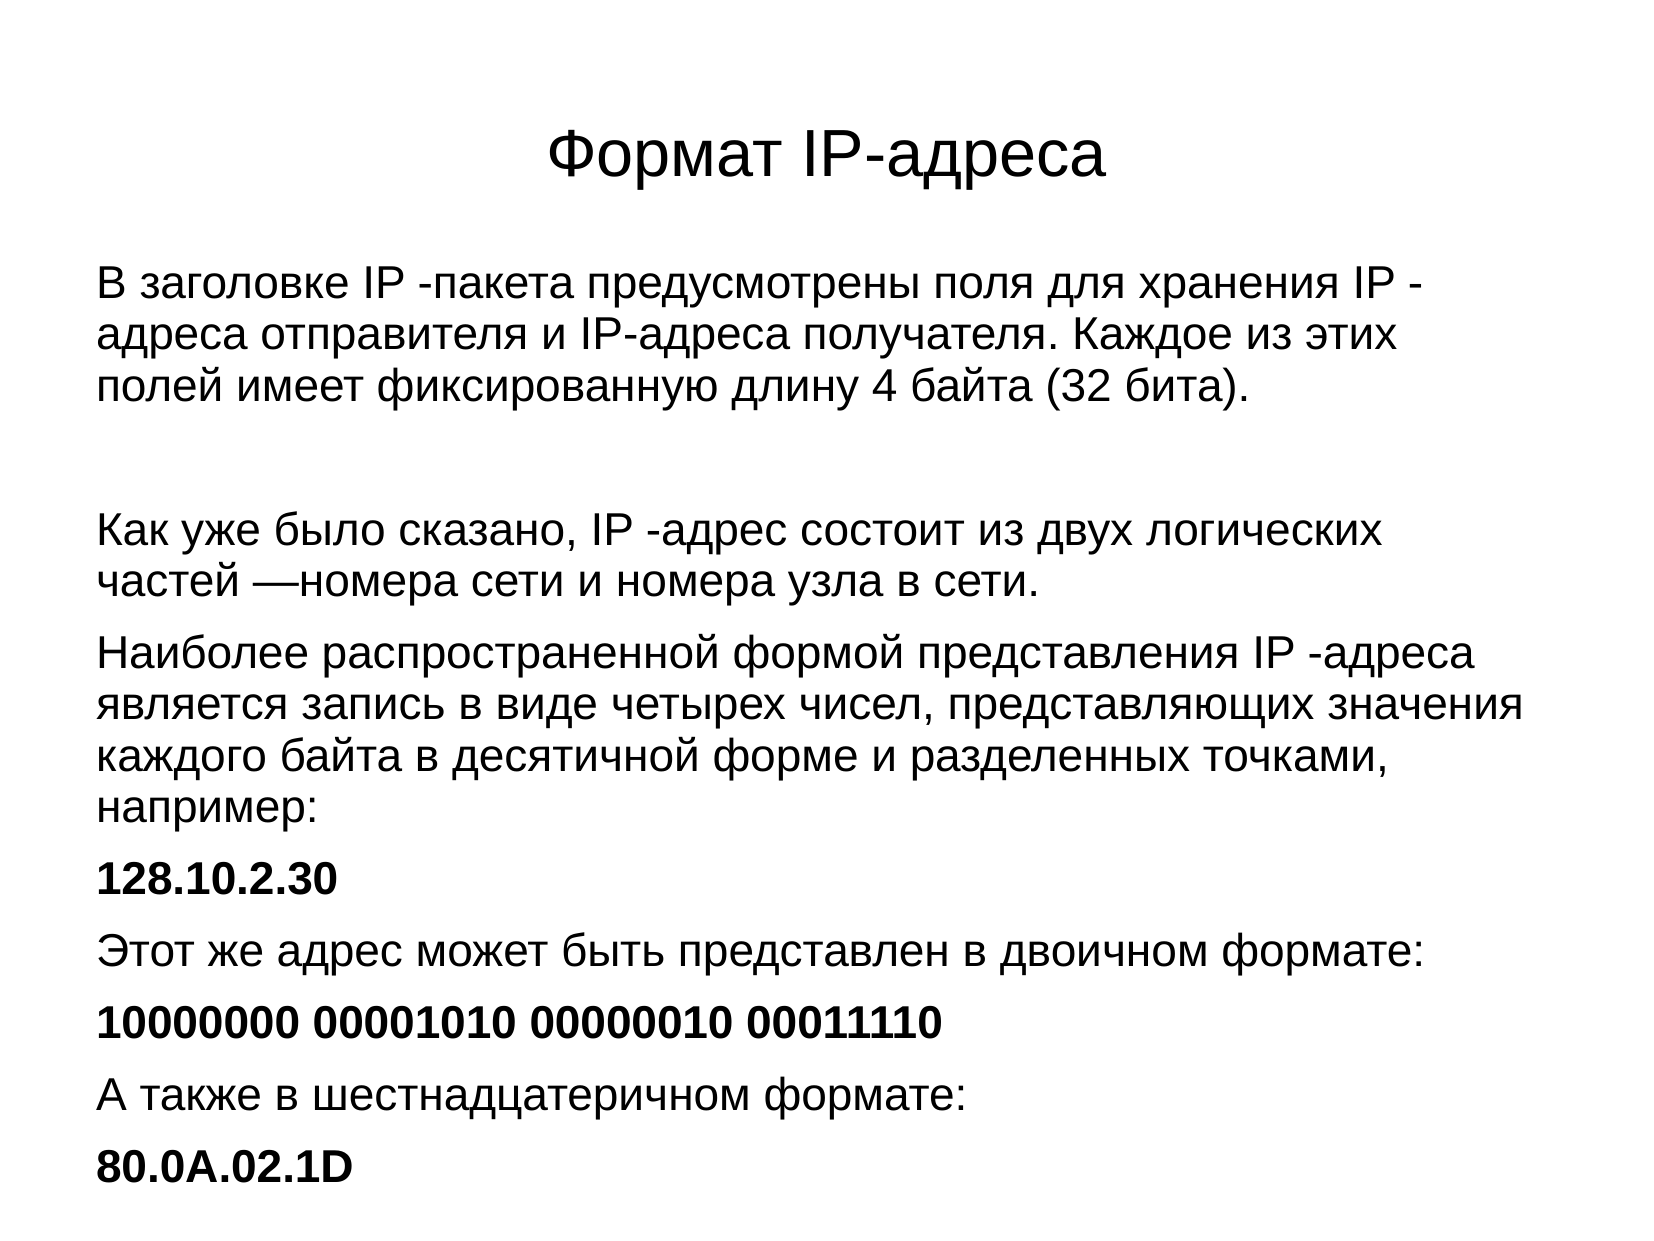

# Формат IР-адреса
В заголовке IP -пакета предусмотрены поля для хранения IP -адреса отправителя и IP-адреса получателя. Каждое из этих полей имеет фиксированную длину 4 байта (32 бита).
Как уже было сказано, IP -адрес состоит из двух логических частей —номера сети и номера узла в сети.
Наиболее распространенной формой представления IP -адреса является запись в виде че­тырех чисел, представляющих значения каждого байта в десятичной форме и разделенных точками, например:
128.10.2.30
Этот же адрес может быть представлен в двоичном формате:
10000000 00001010 00000010 00011110
А также в шестнадцатеричном формате:
80.0A.02.1D